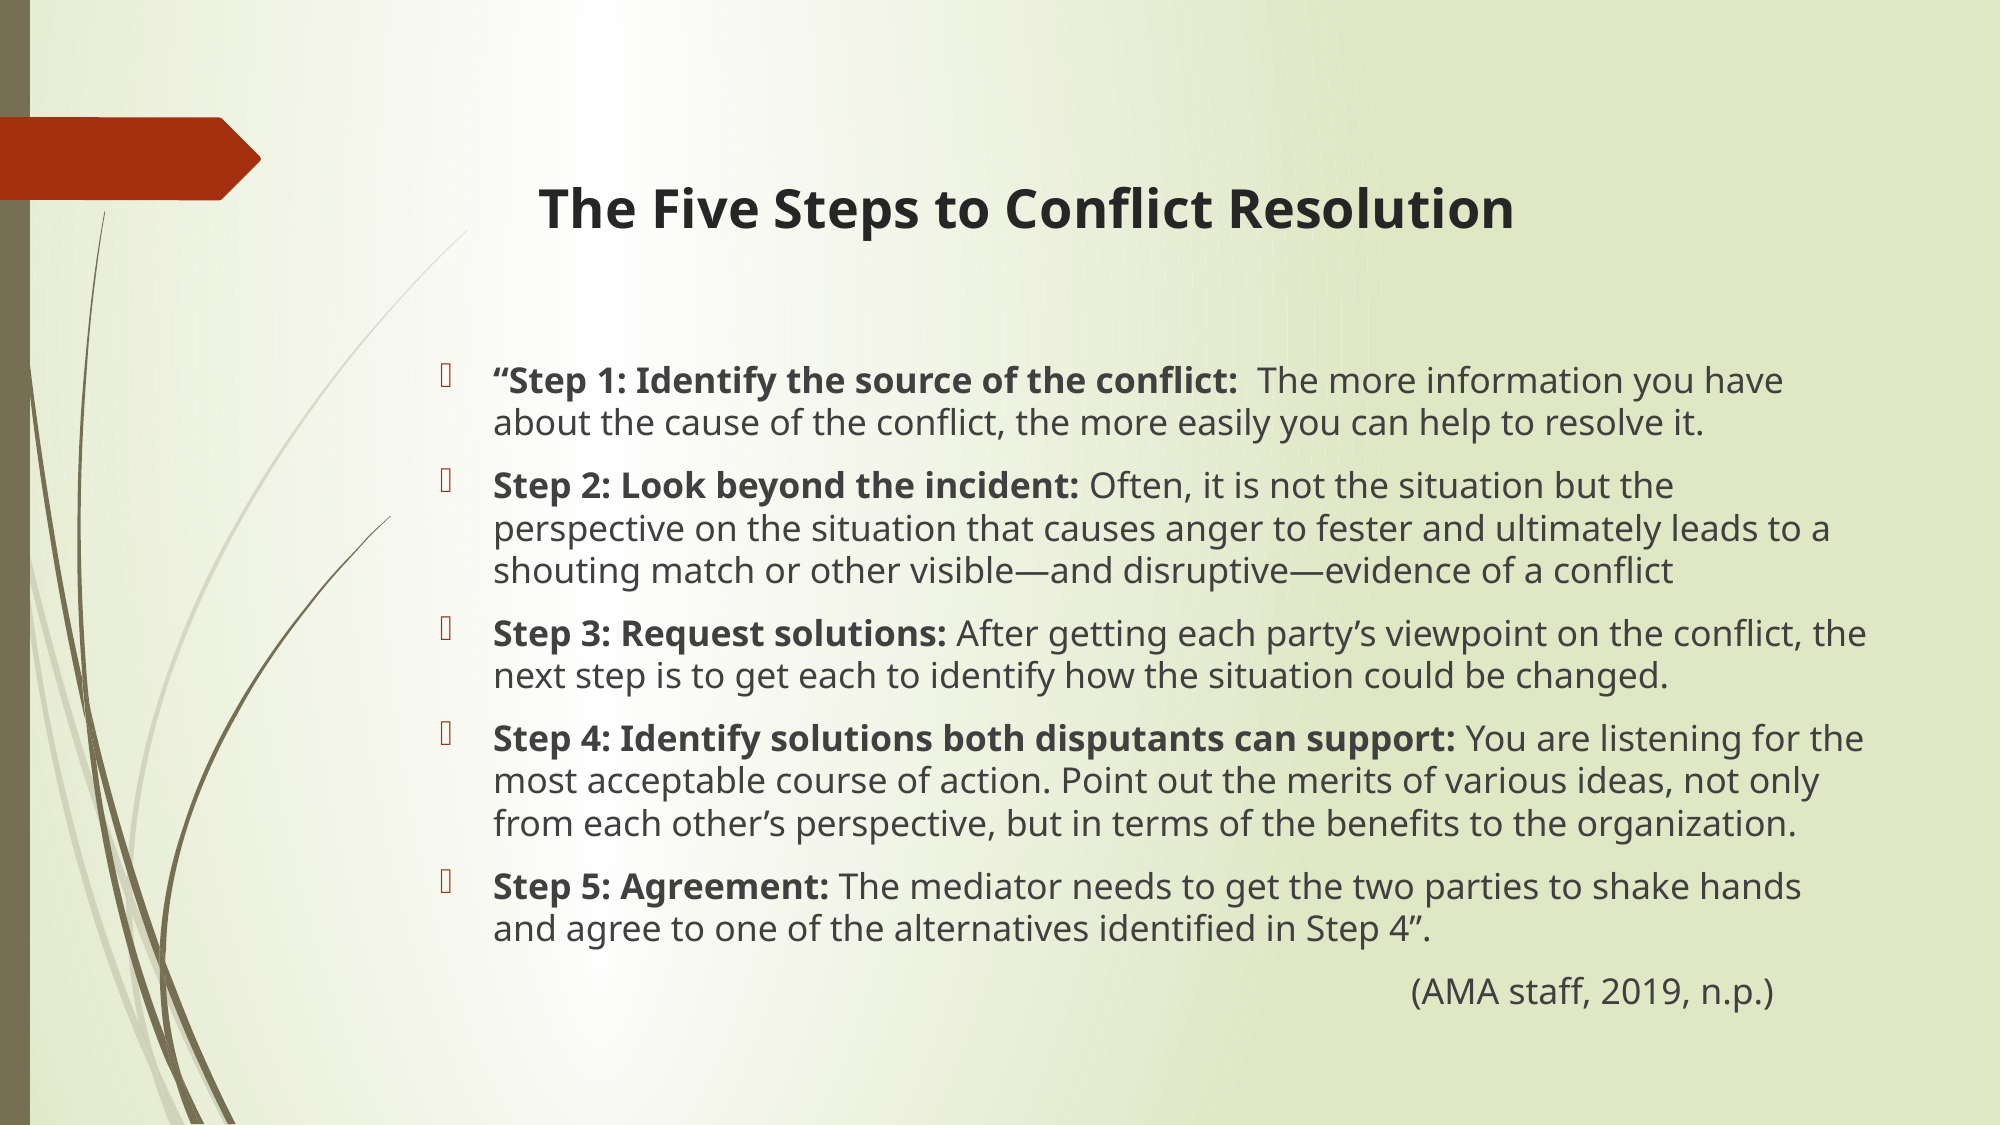

# The Five Steps to Conflict Resolution
“Step 1: Identify the source of the conflict:  The more information you have about the cause of the conflict, the more easily you can help to resolve it.
Step 2: Look beyond the incident: Often, it is not the situation but the perspective on the situation that causes anger to fester and ultimately leads to a shouting match or other visible—and disruptive—evidence of a conflict
Step 3: Request solutions: After getting each party’s viewpoint on the conflict, the next step is to get each to identify how the situation could be changed.
Step 4: Identify solutions both disputants can support: You are listening for the most acceptable course of action. Point out the merits of various ideas, not only from each other’s perspective, but in terms of the benefits to the organization.
Step 5: Agreement: The mediator needs to get the two parties to shake hands and agree to one of the alternatives identified in Step 4”.
 (AMA staff, 2019, n.p.)